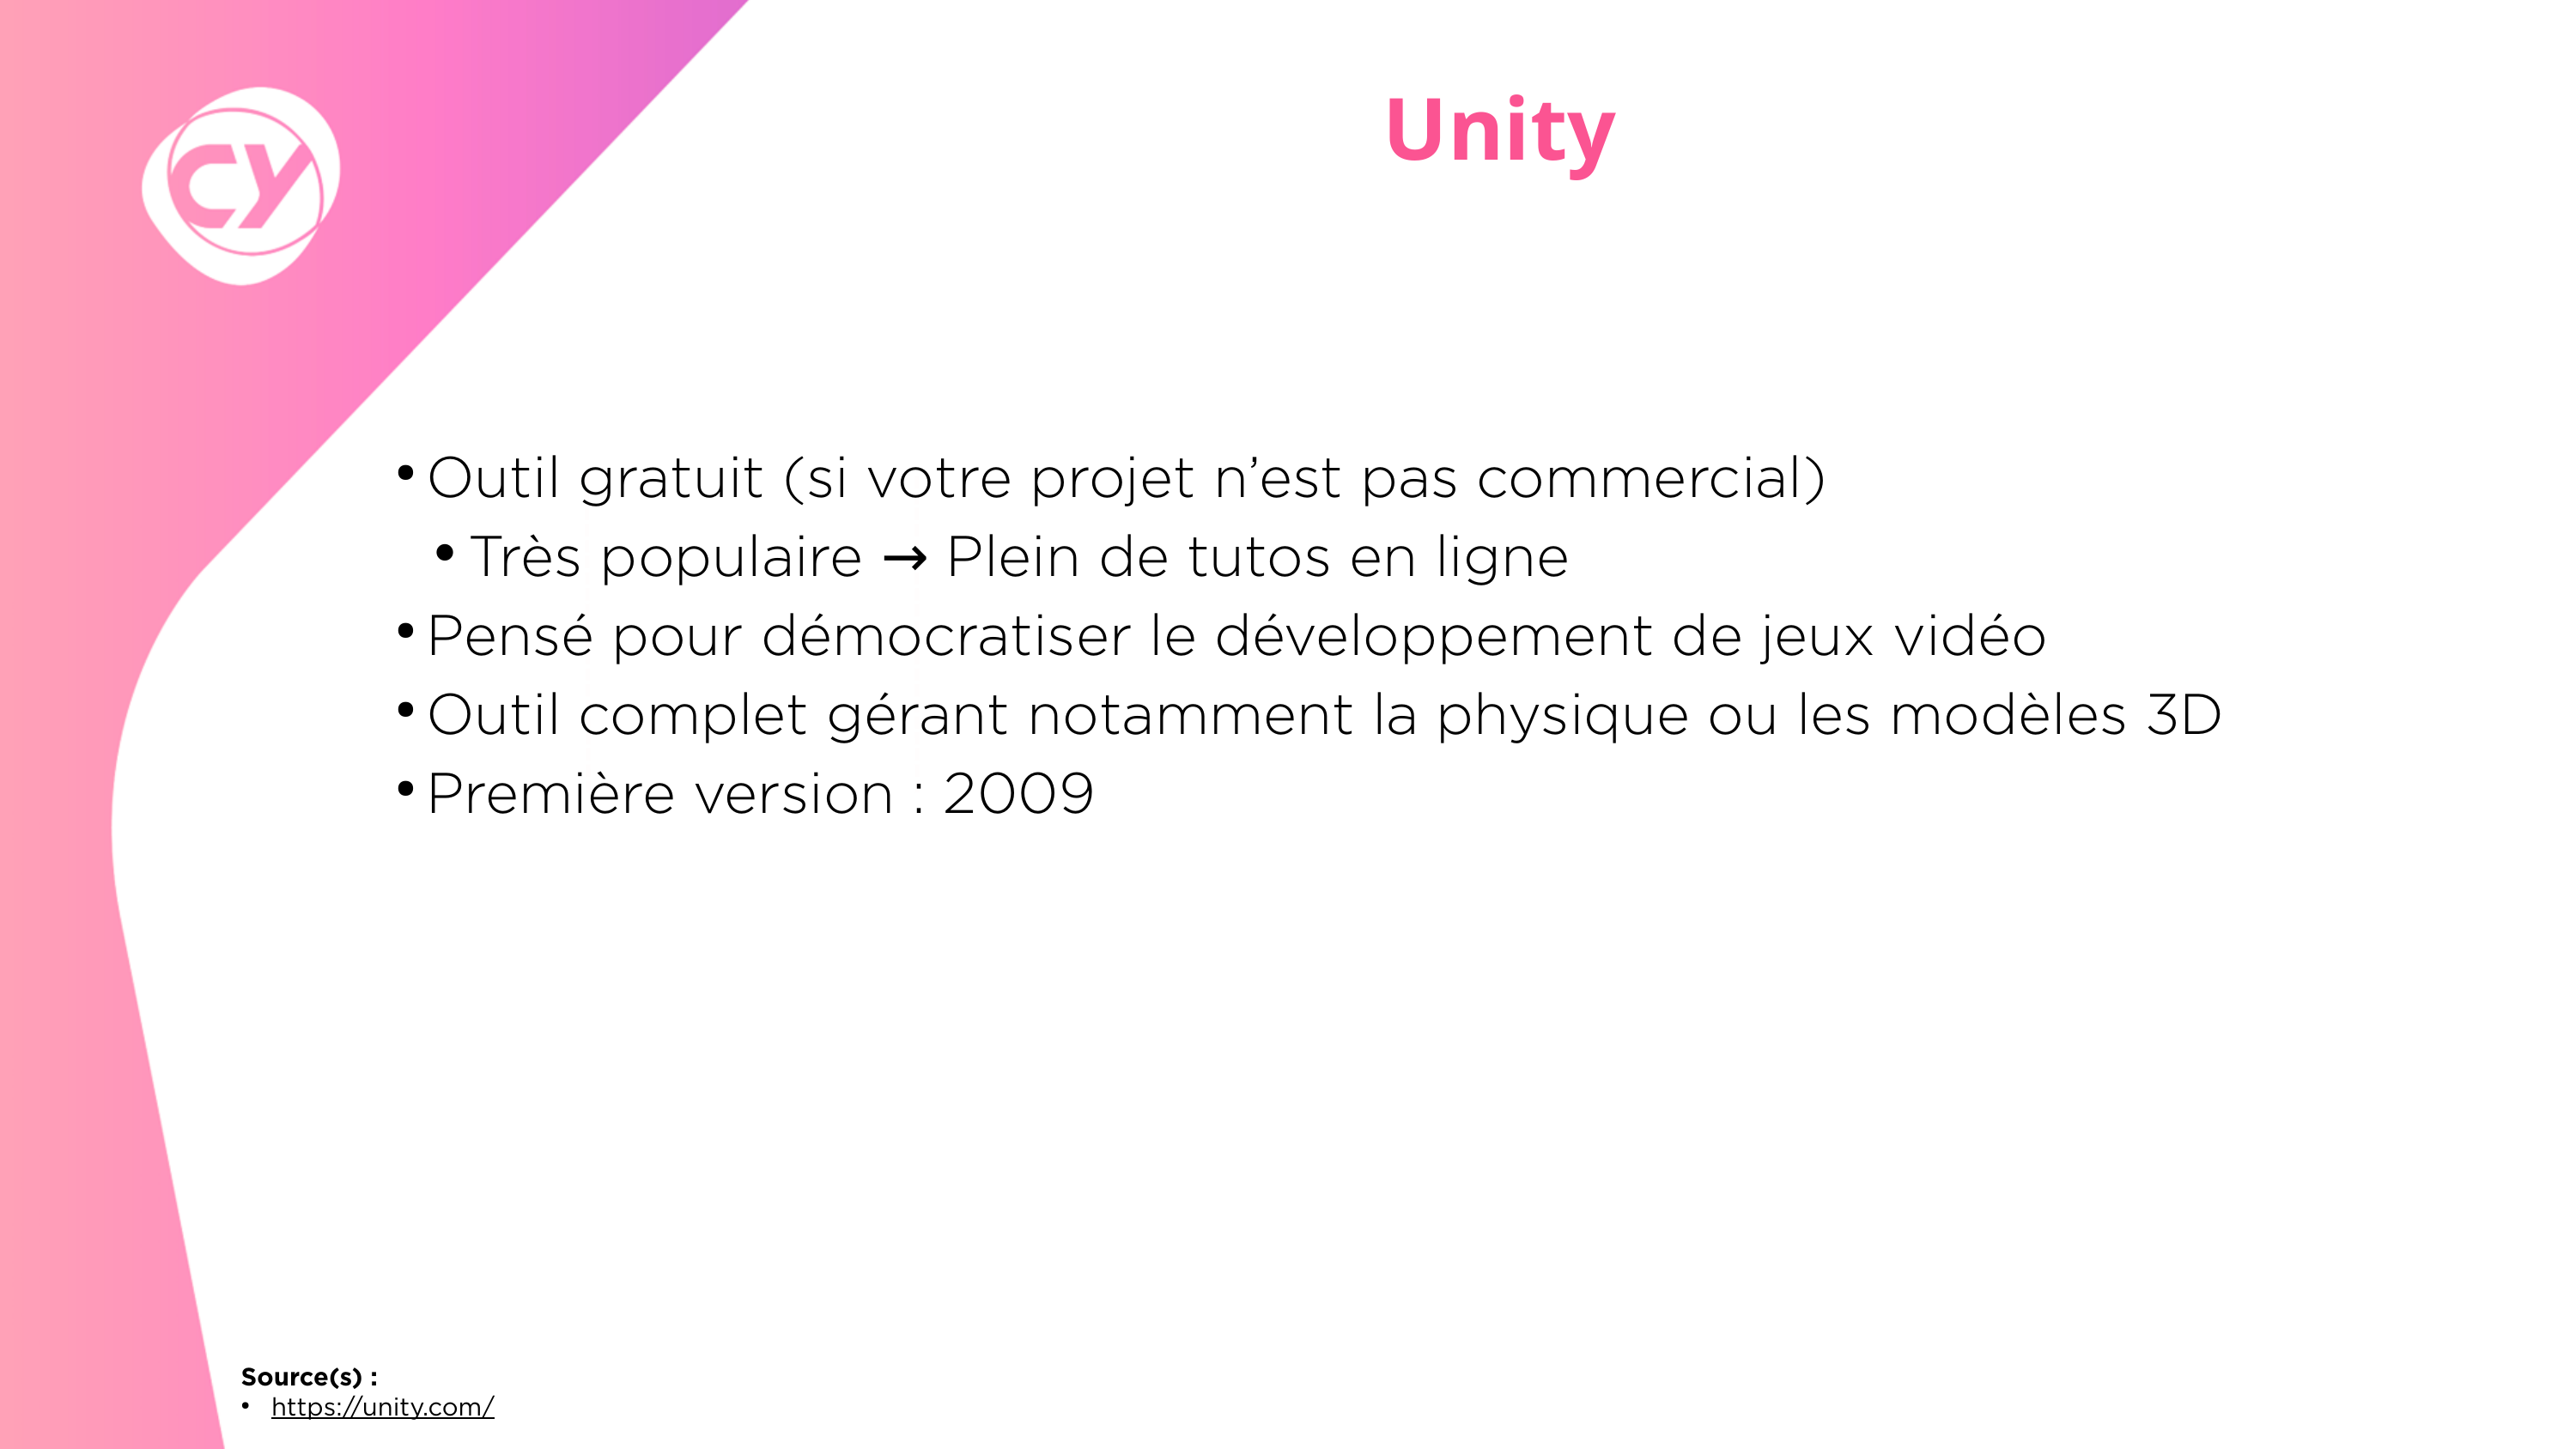

Unity
Outil gratuit (si votre projet n’est pas commercial)
Très populaire → Plein de tutos en ligne
Pensé pour démocratiser le développement de jeux vidéo
Outil complet gérant notamment la physique ou les modèles 3D
Première version : 2009
Source(s) :
https://unity.com/